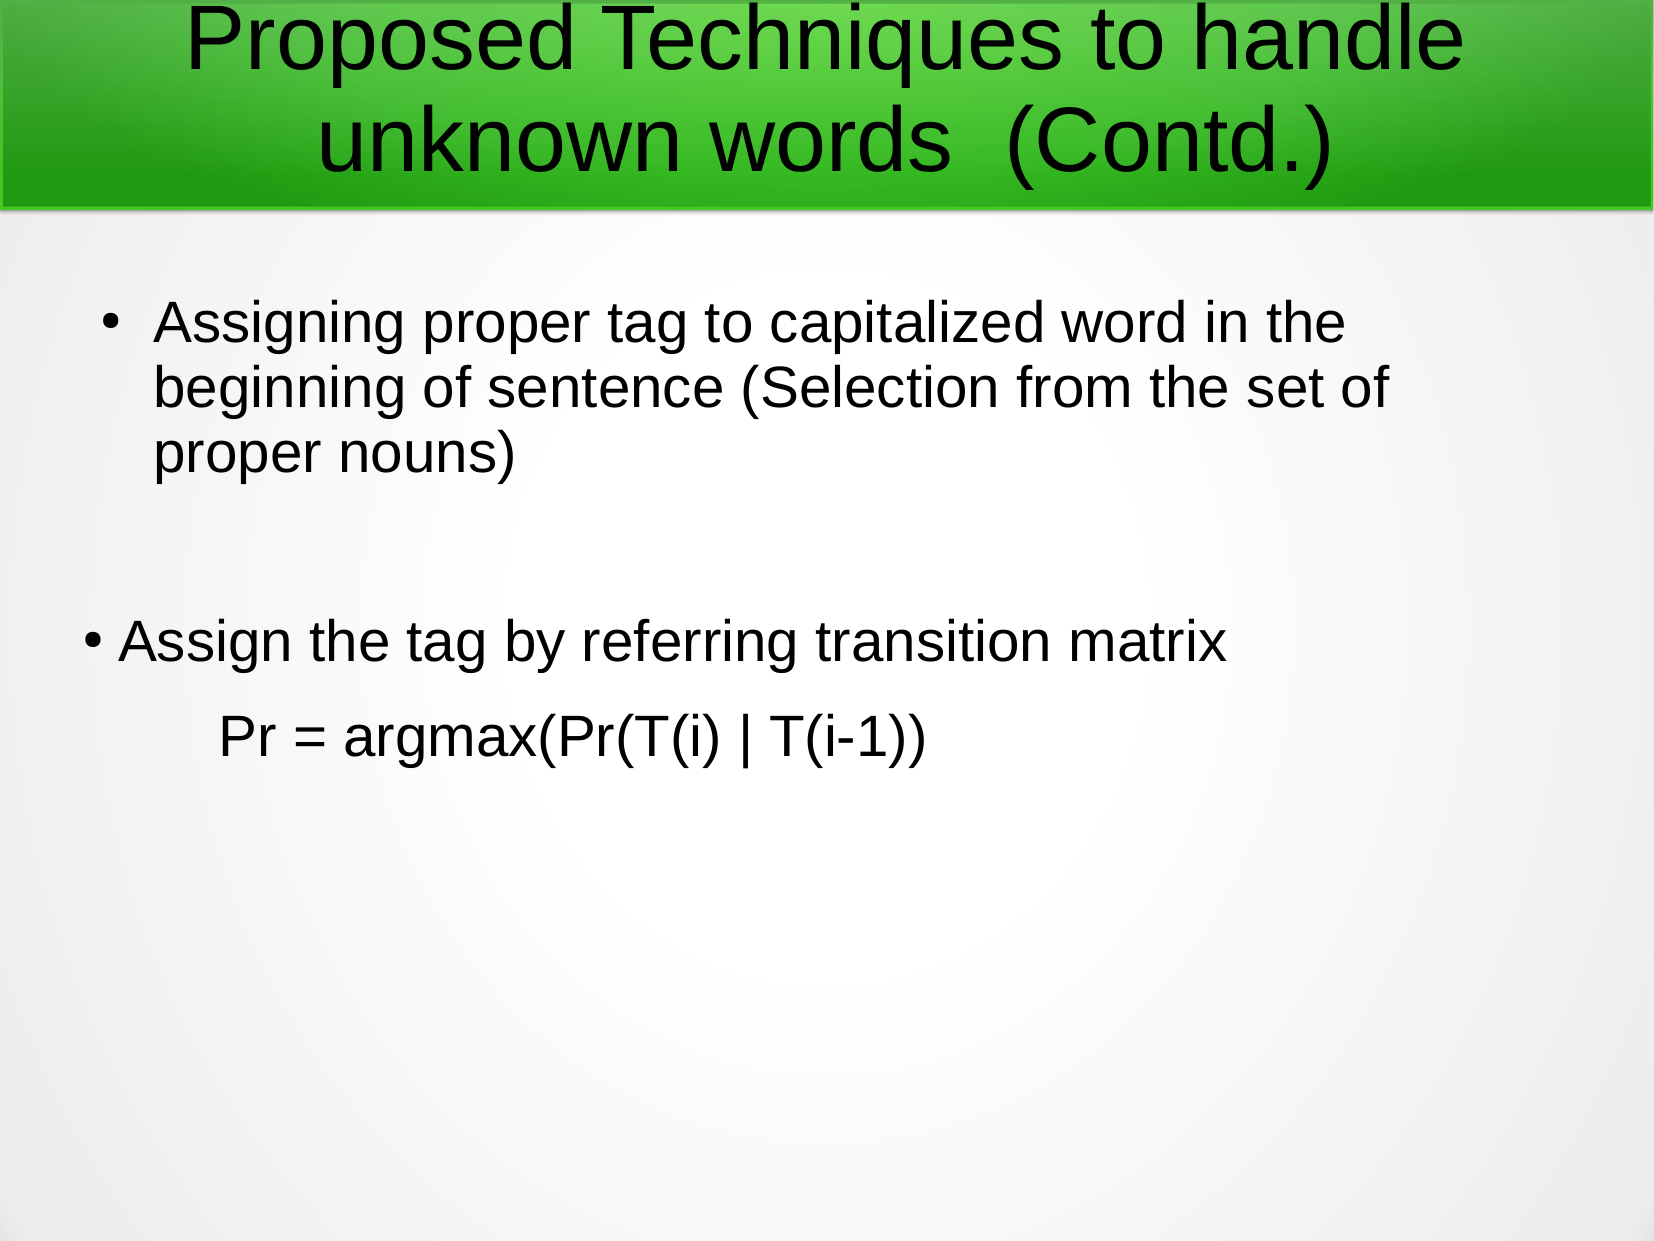

# Proposed Techniques to handle unknown words (Contd.)
Assigning proper tag to capitalized word in the beginning of sentence (Selection from the set of proper nouns)
Assign the tag by referring transition matrix
 Pr = argmax(Pr(T(i) | T(i-1))